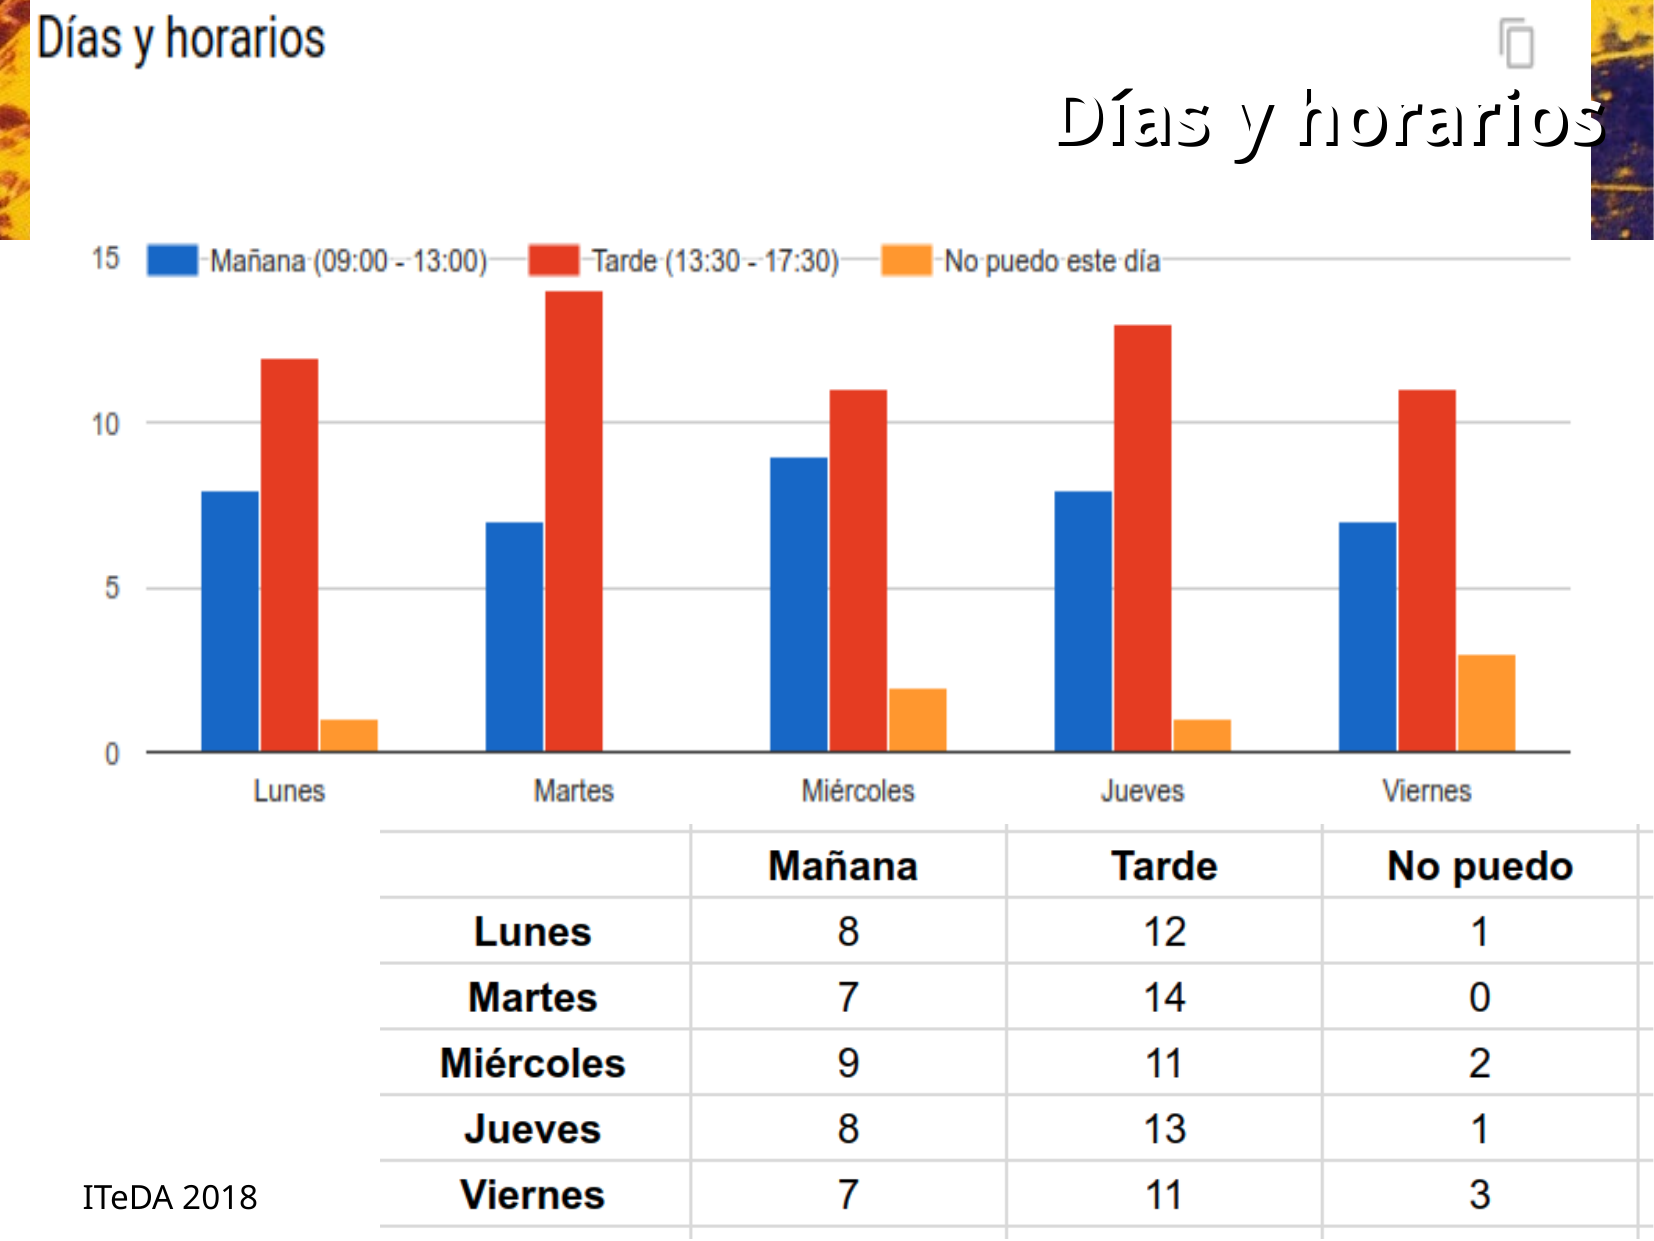

# Días y horarios
ITeDA 2018
Asorey - CoSiTo - Encuentro 0
11